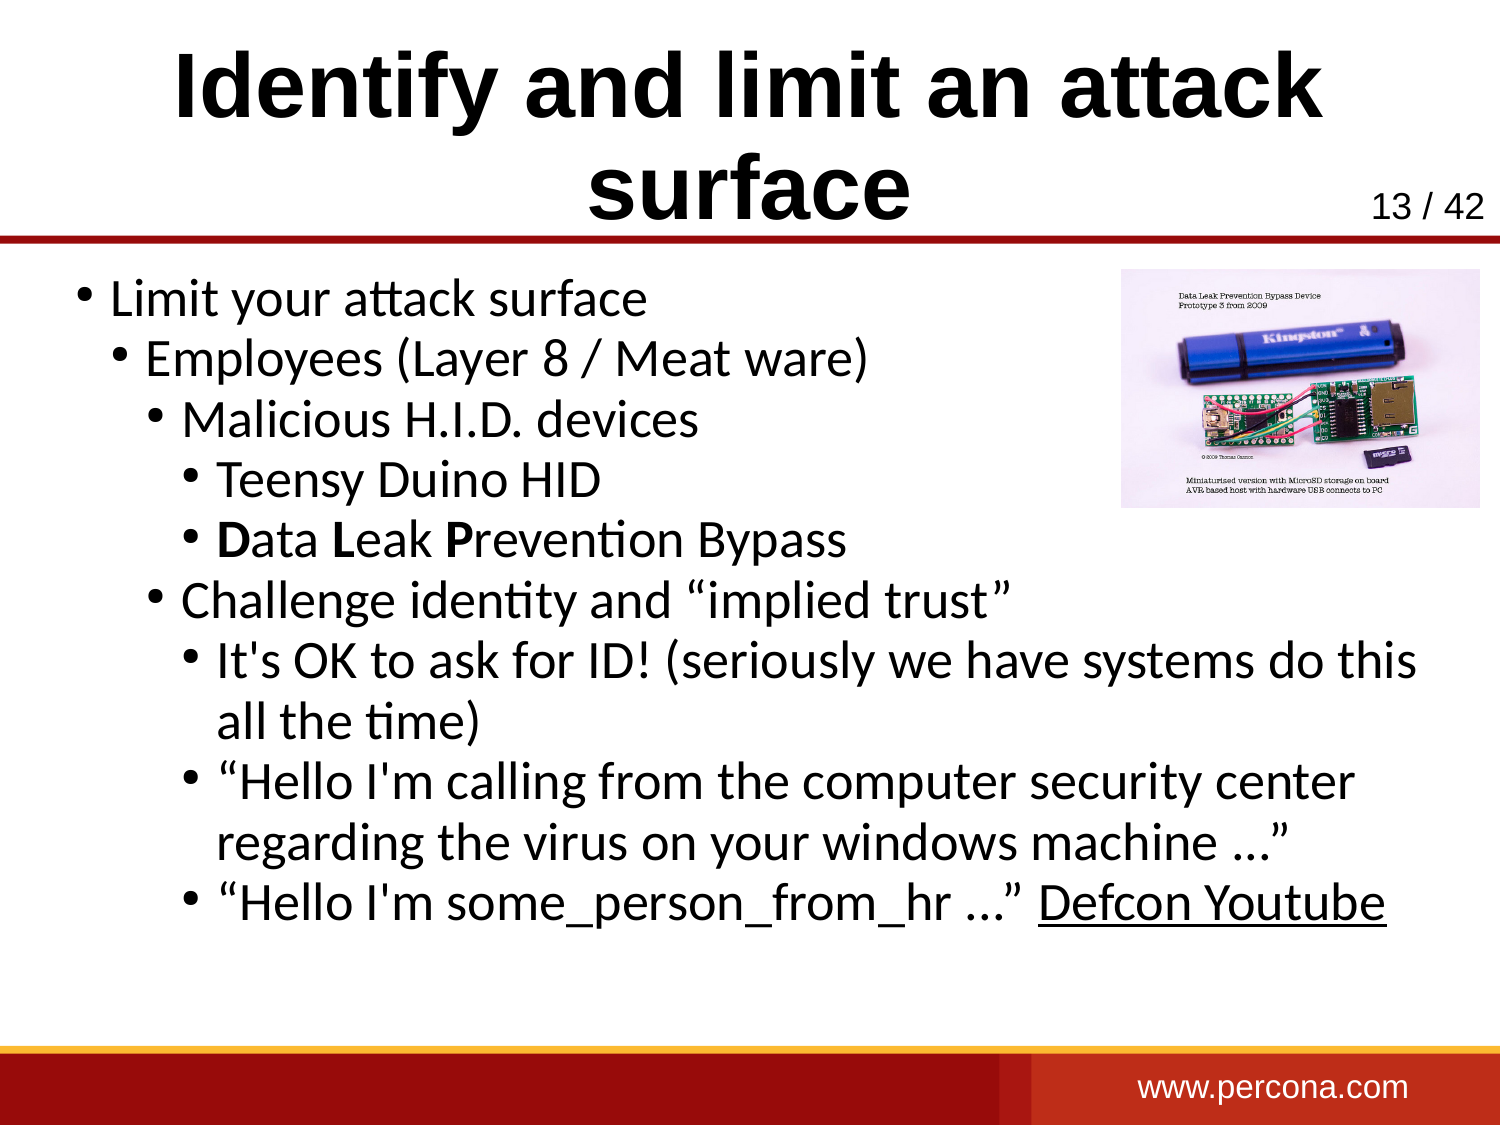

Identify and limit an attack surface
Limit your attack surface
Employees (Layer 8 / Meat ware)
Malicious H.I.D. devices
Teensy Duino HID
Data Leak Prevention Bypass
Challenge identity and “implied trust”
It's OK to ask for ID! (seriously we have systems do this all the time)
“Hello I'm calling from the computer security center regarding the virus on your windows machine ...”
“Hello I'm some_person_from_hr ...” Defcon Youtube